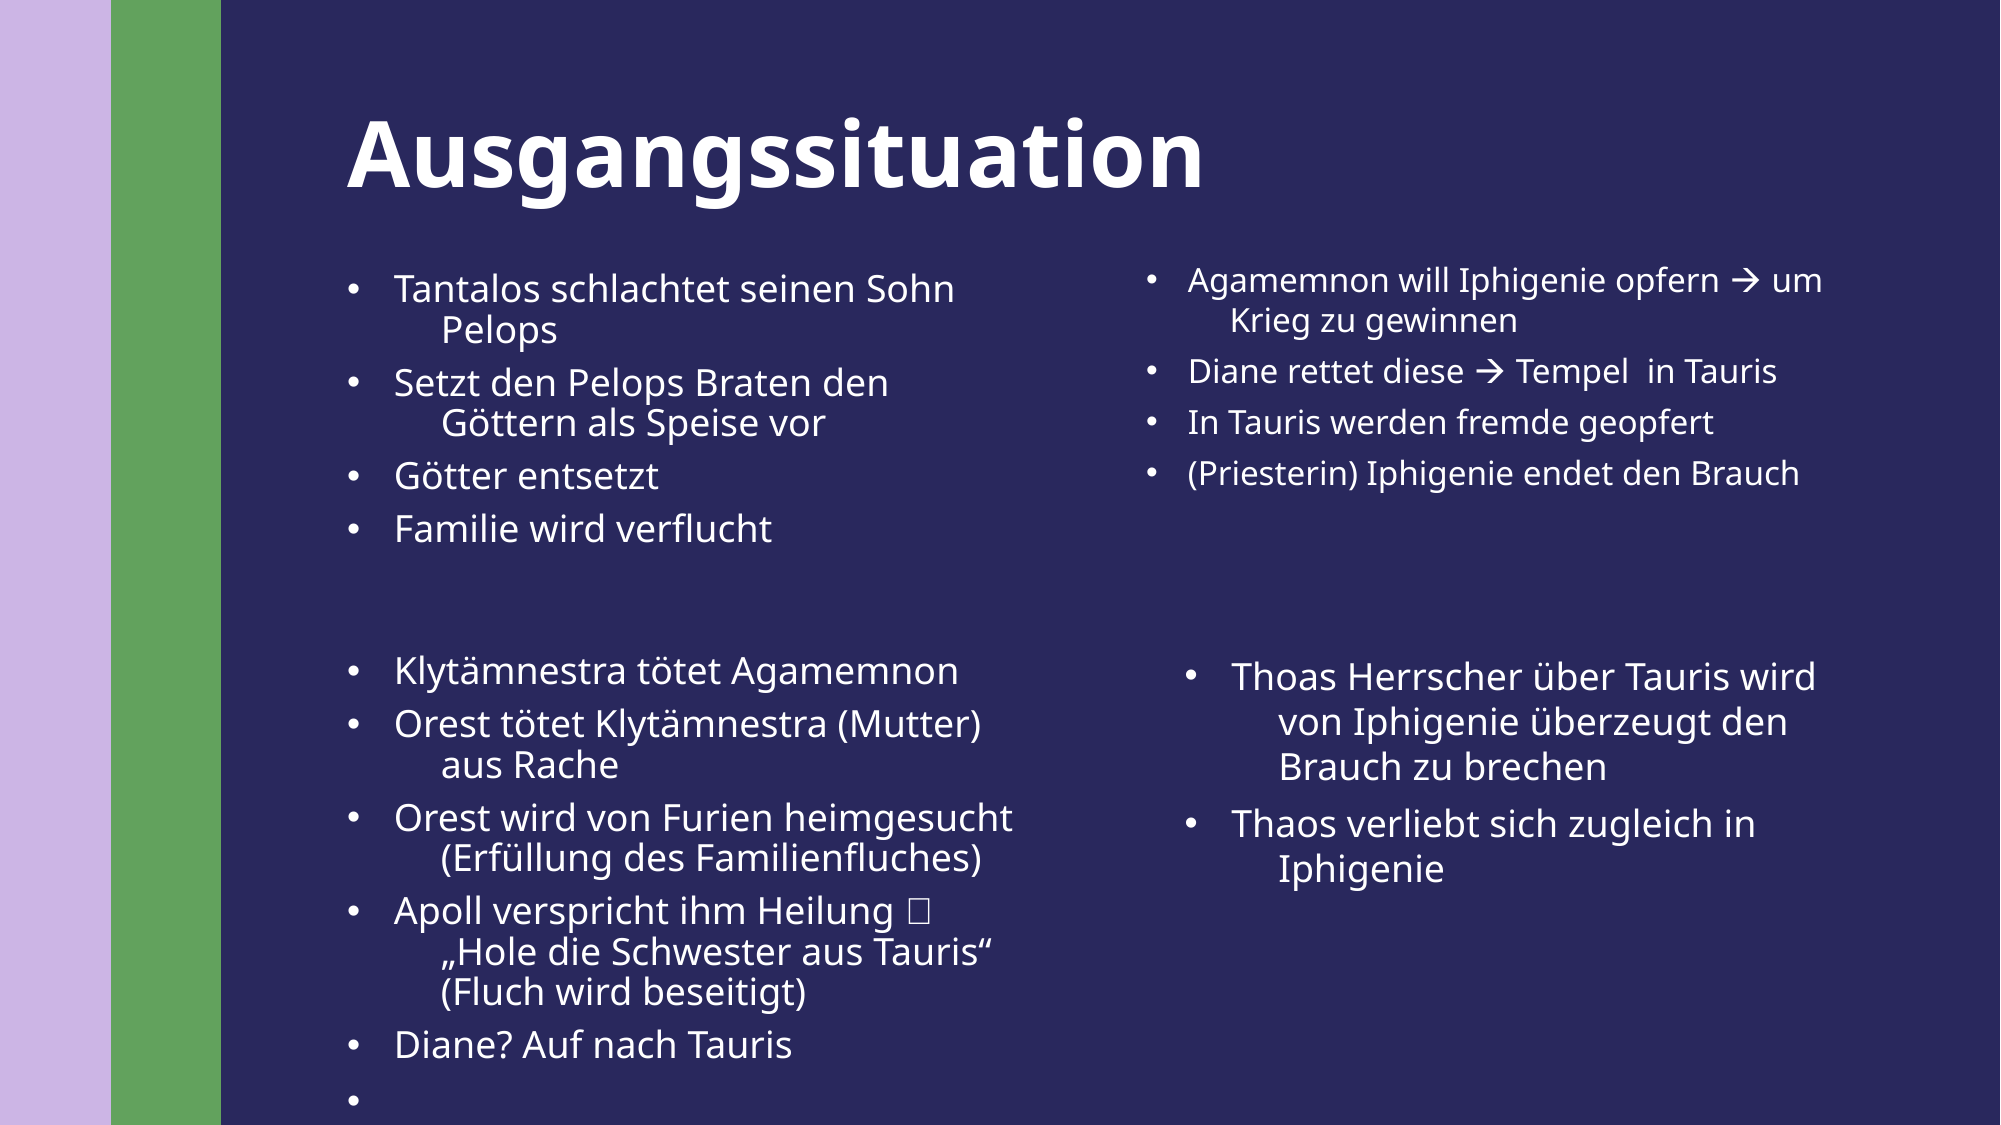

# Ausgangssituation
Agamemnon will Iphigenie opfern  um Krieg zu gewinnen
Diane rettet diese  Tempel in Tauris
In Tauris werden fremde geopfert
(Priesterin) Iphigenie endet den Brauch
Tantalos schlachtet seinen Sohn Pelops
Setzt den Pelops Braten den Göttern als Speise vor
Götter entsetzt
Familie wird verflucht
Klytämnestra tötet Agamemnon
Orest tötet Klytämnestra (Mutter) aus Rache
Orest wird von Furien heimgesucht (Erfüllung des Familienfluches)
Apoll verspricht ihm Heilung  „Hole die Schwester aus Tauris“ (Fluch wird beseitigt)
Diane? Auf nach Tauris
Thoas Herrscher über Tauris wird von Iphigenie überzeugt den Brauch zu brechen
Thaos verliebt sich zugleich in Iphigenie